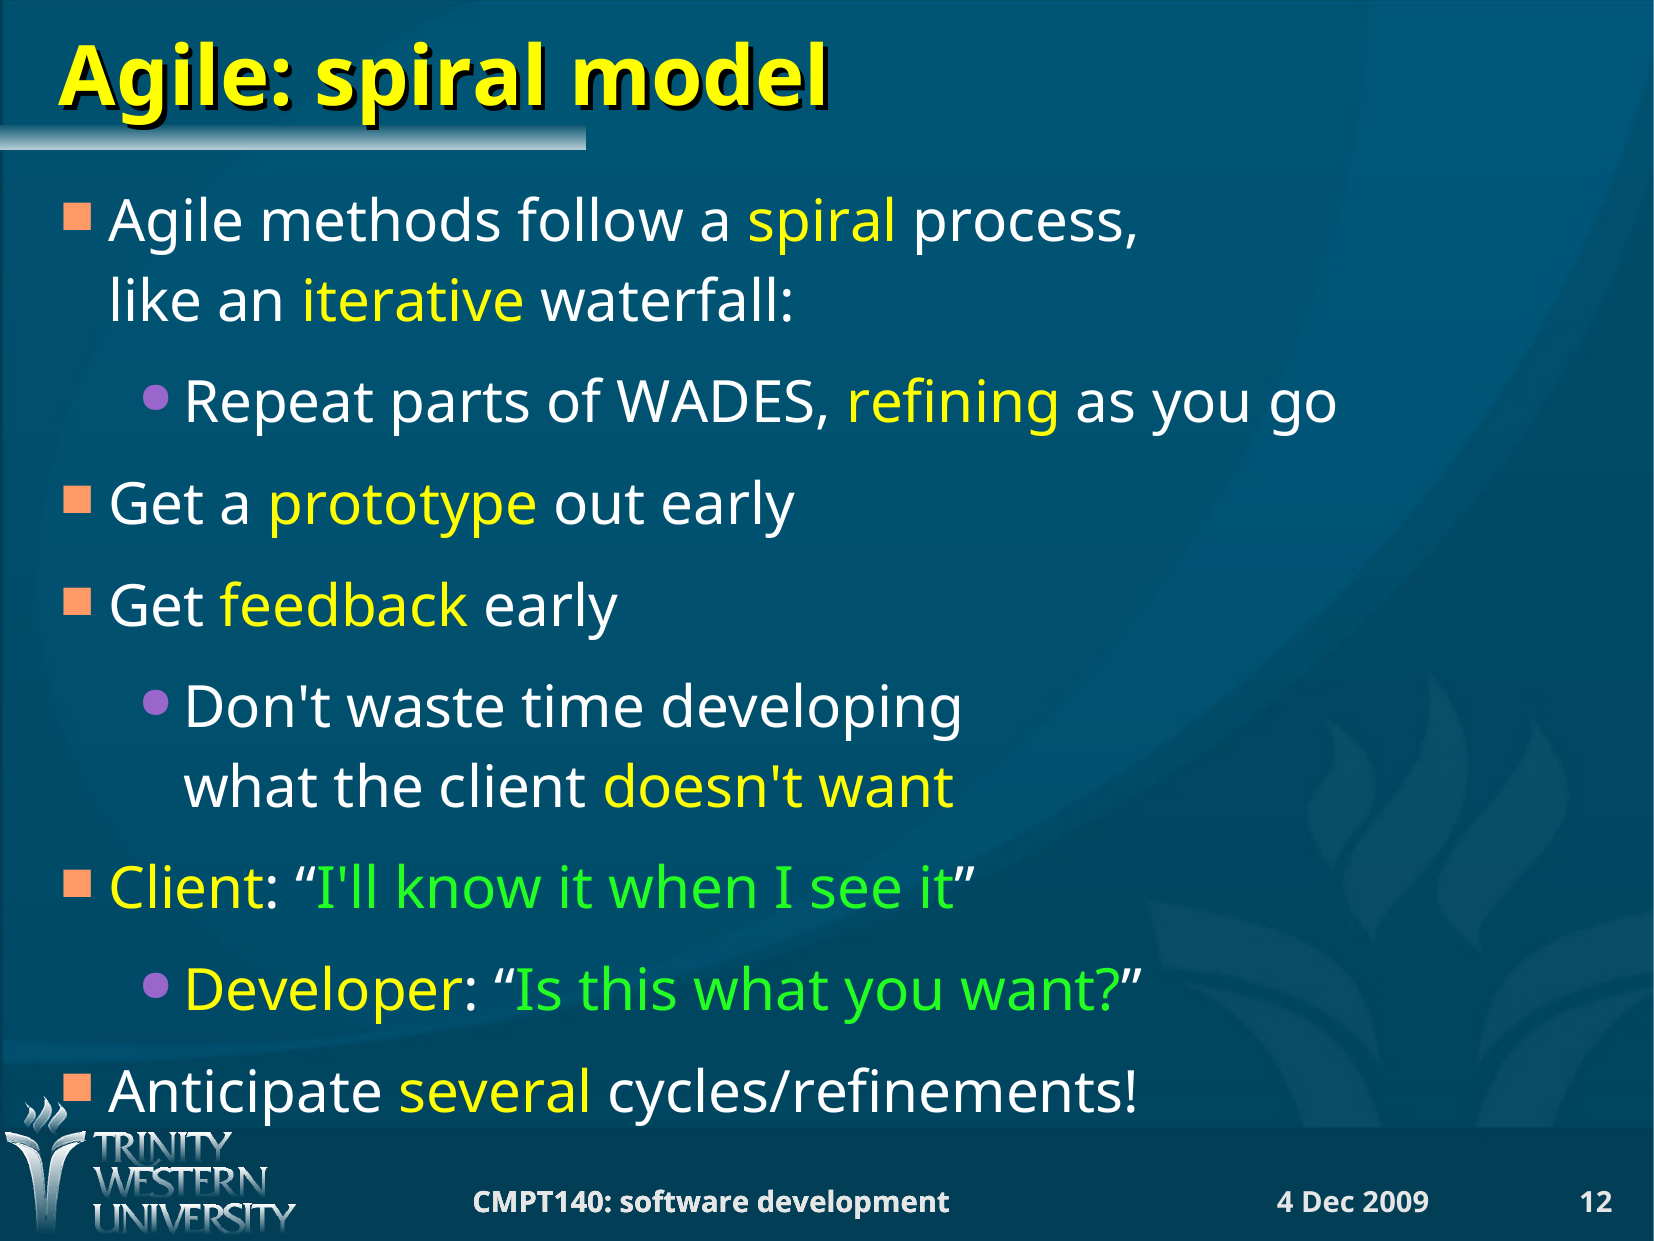

# Agile: spiral model
Agile methods follow a spiral process,
like an iterative waterfall:
Repeat parts of WADES, refining as you go
Get a prototype out early
Get feedback early
Don't waste time developing
what the client doesn't want
Client: “I'll know it when I see it”
Developer: “Is this what you want?”
Anticipate several cycles/refinements!
CMPT140: software development
4 Dec 2009
12